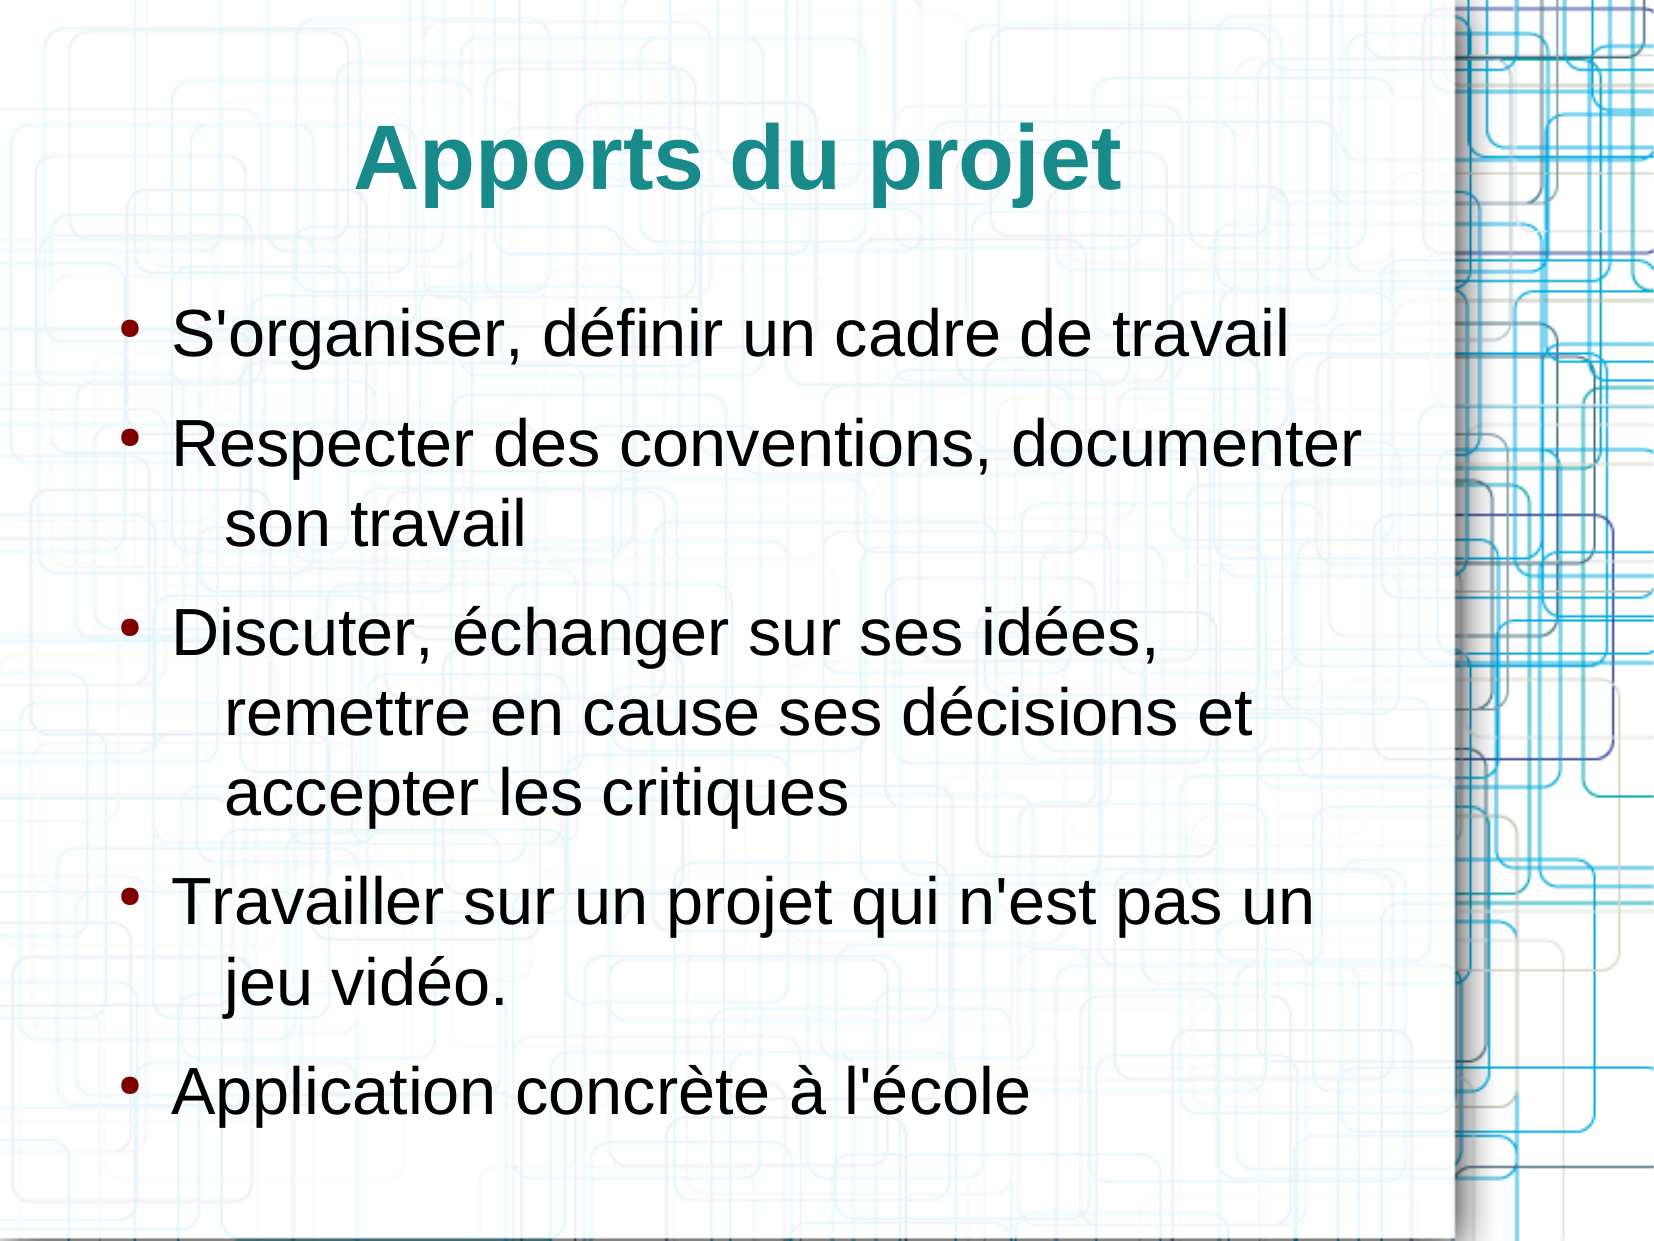

# Apports du projet
S'organiser, définir un cadre de travail
Respecter des conventions, documenter son travail
Discuter, échanger sur ses idées, remettre en cause ses décisions et accepter les critiques
Travailler sur un projet qui n'est pas un jeu vidéo.
Application concrète à l'école